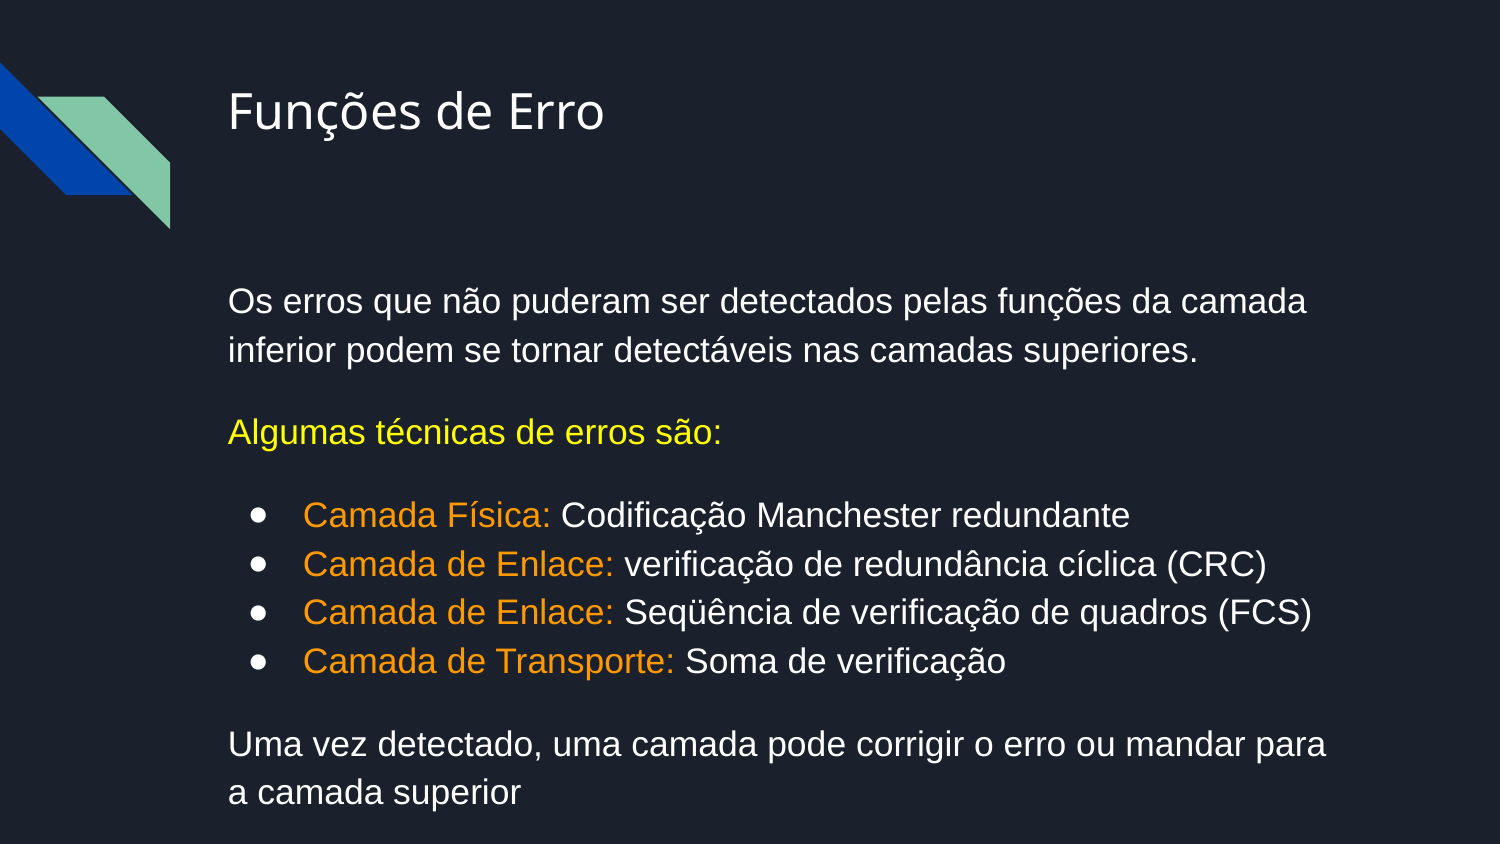

# Funções de Erro
Os erros que não puderam ser detectados pelas funções da camada inferior podem se tornar detectáveis nas camadas superiores.
Algumas técnicas de erros são:
Camada Física: Codificação Manchester redundante
Camada de Enlace: verificação de redundância cíclica (CRC)
Camada de Enlace: Seqüência de verificação de quadros (FCS)
Camada de Transporte: Soma de verificação
Uma vez detectado, uma camada pode corrigir o erro ou mandar para a camada superior